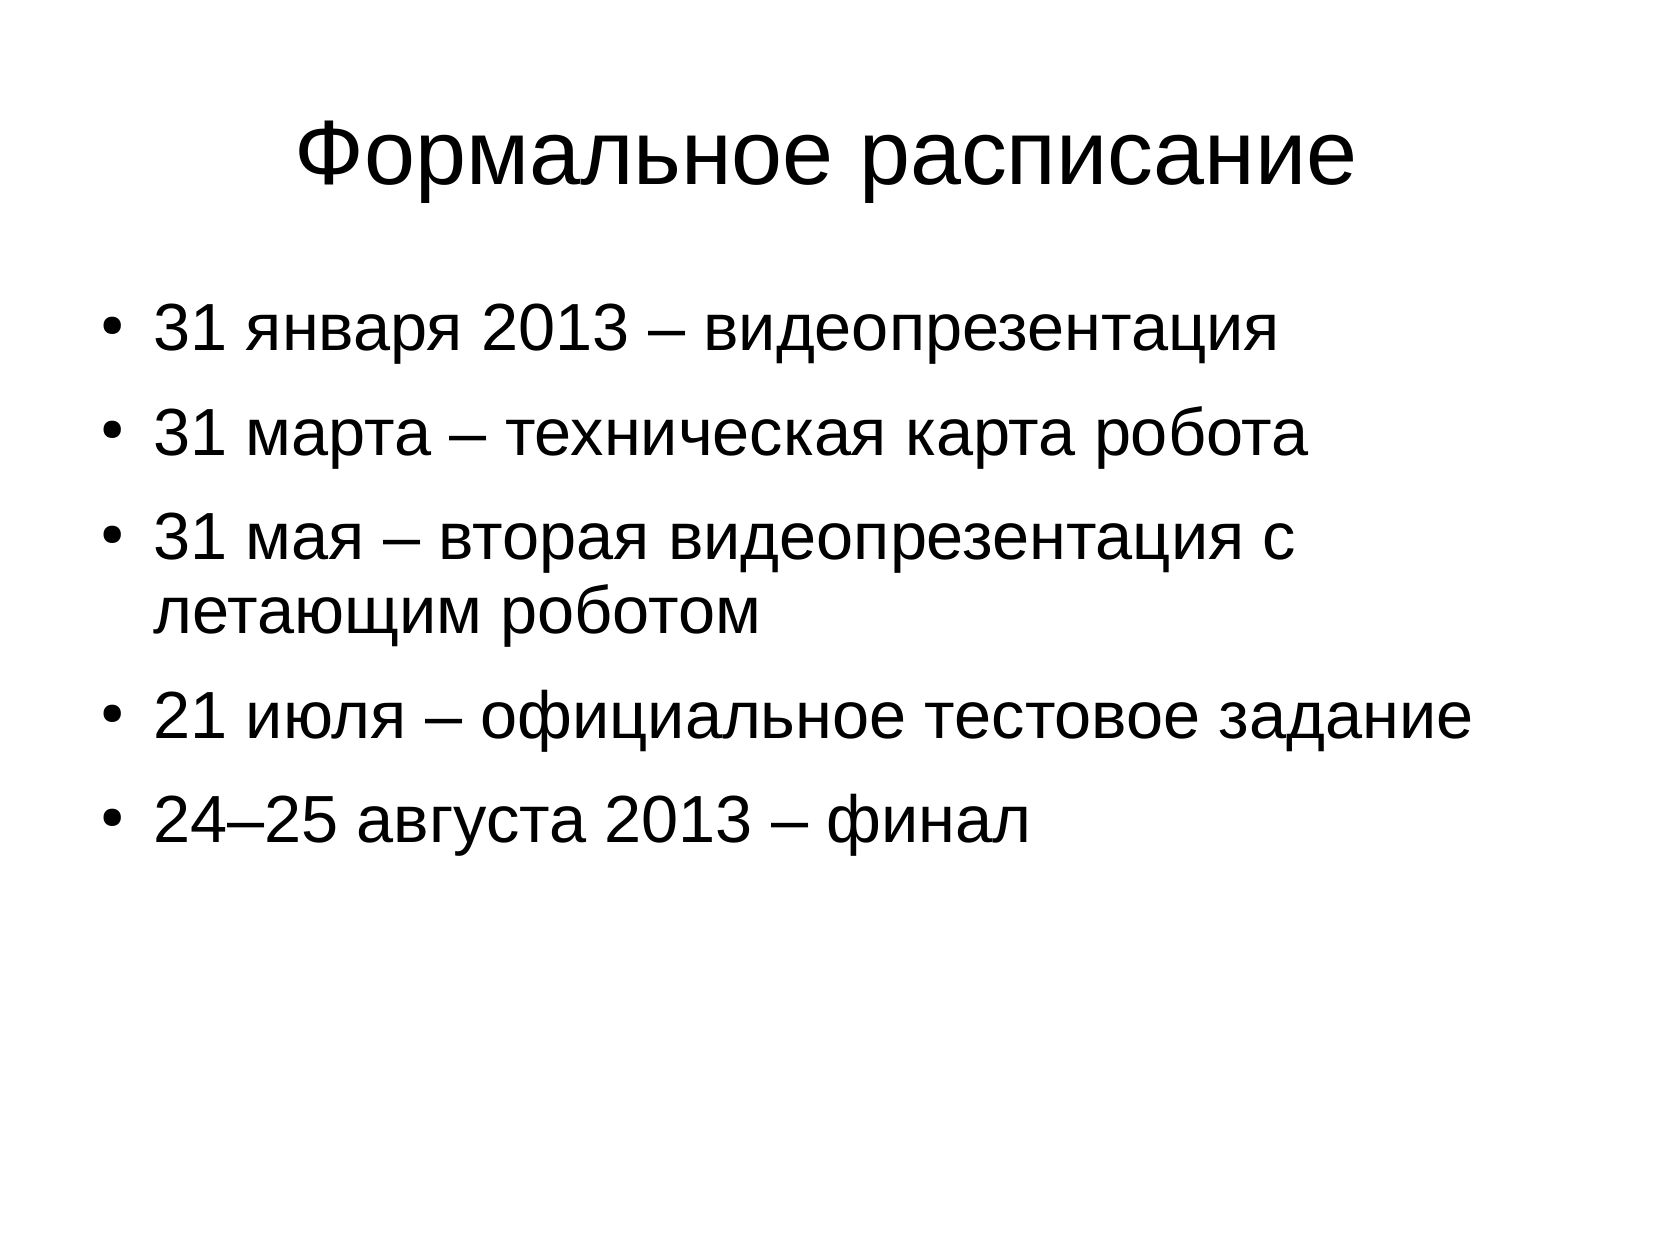

# Формальное расписание
31 января 2013 – видеопрезентация
31 марта – техническая карта робота
31 мая – вторая видеопрезентация с летающим роботом
21 июля – официальное тестовое задание
24–25 августа 2013 – финал